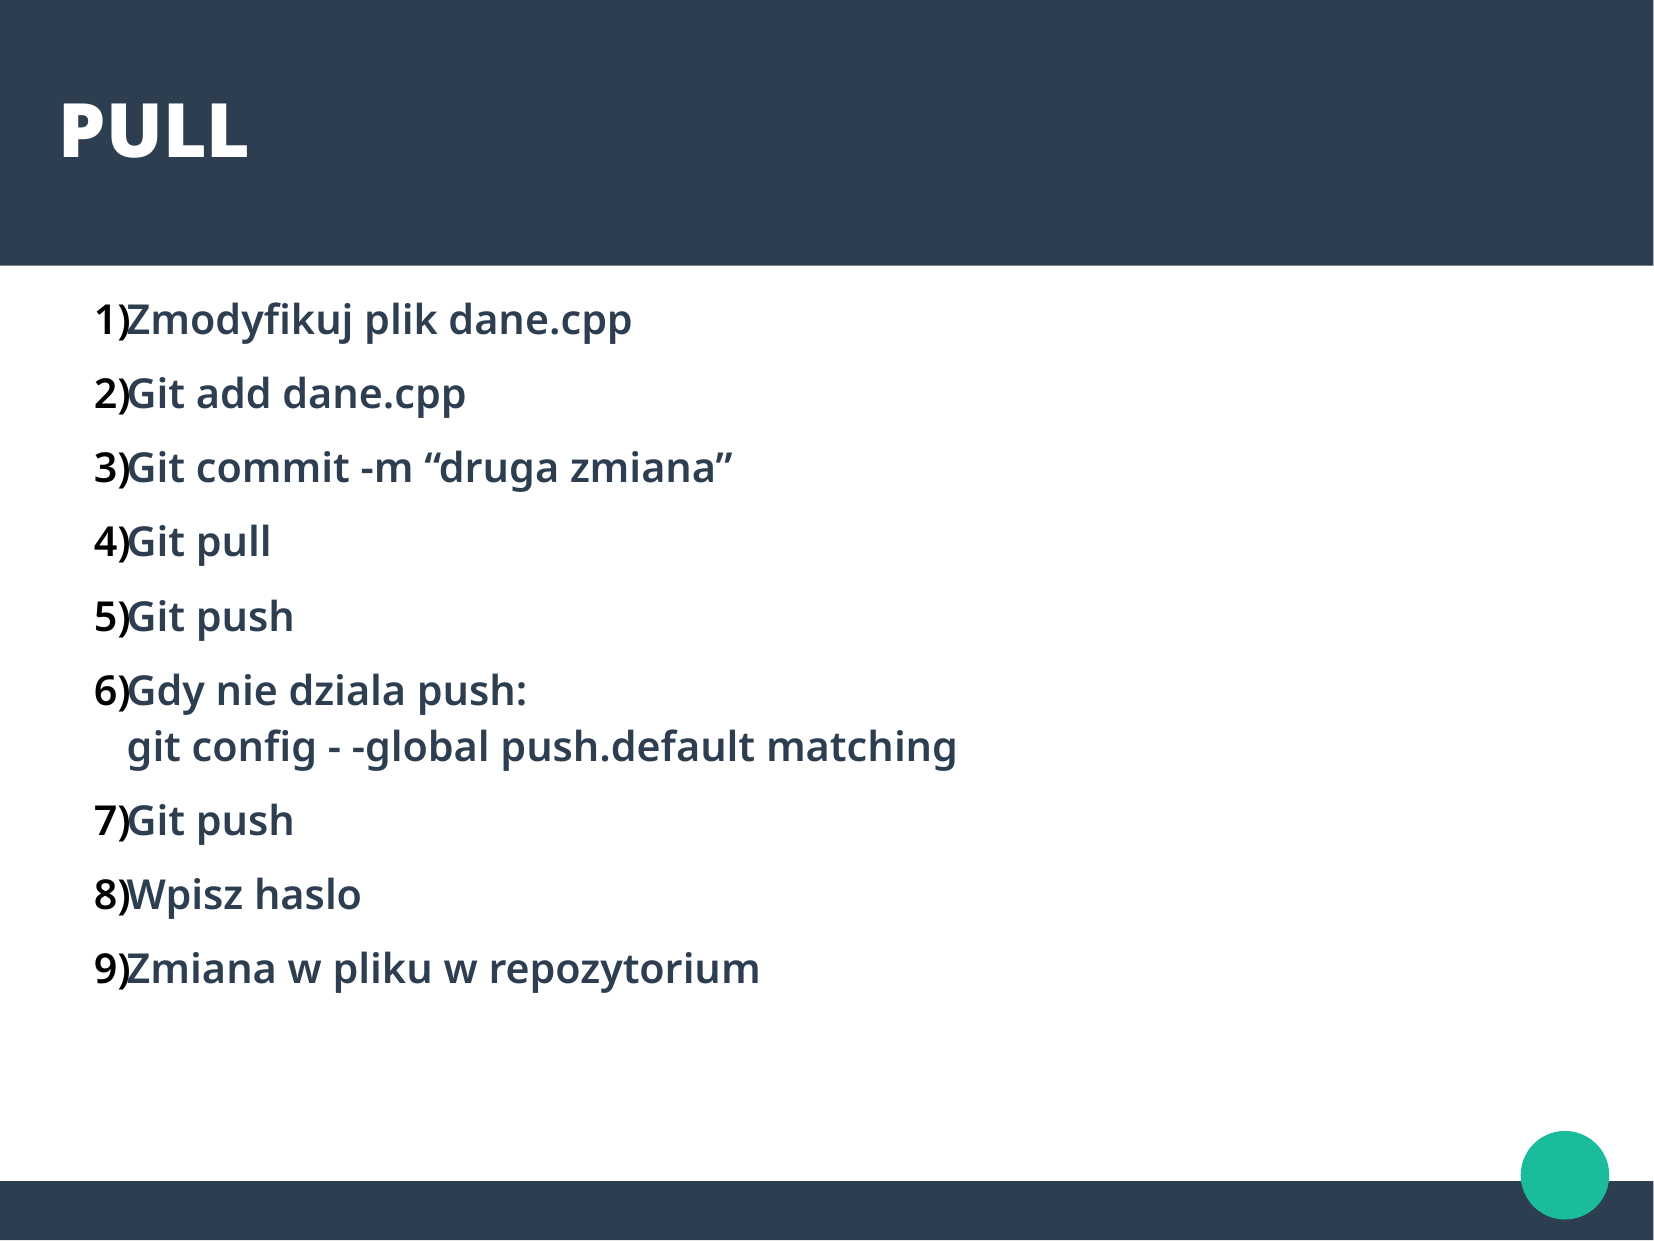

# PULL
Zmodyfikuj plik dane.cpp
Git add dane.cpp
Git commit -m “druga zmiana”
Git pull
Git push
Gdy nie dziala push:
git config - -global push.default matching
Git push
Wpisz haslo
Zmiana w pliku w repozytorium